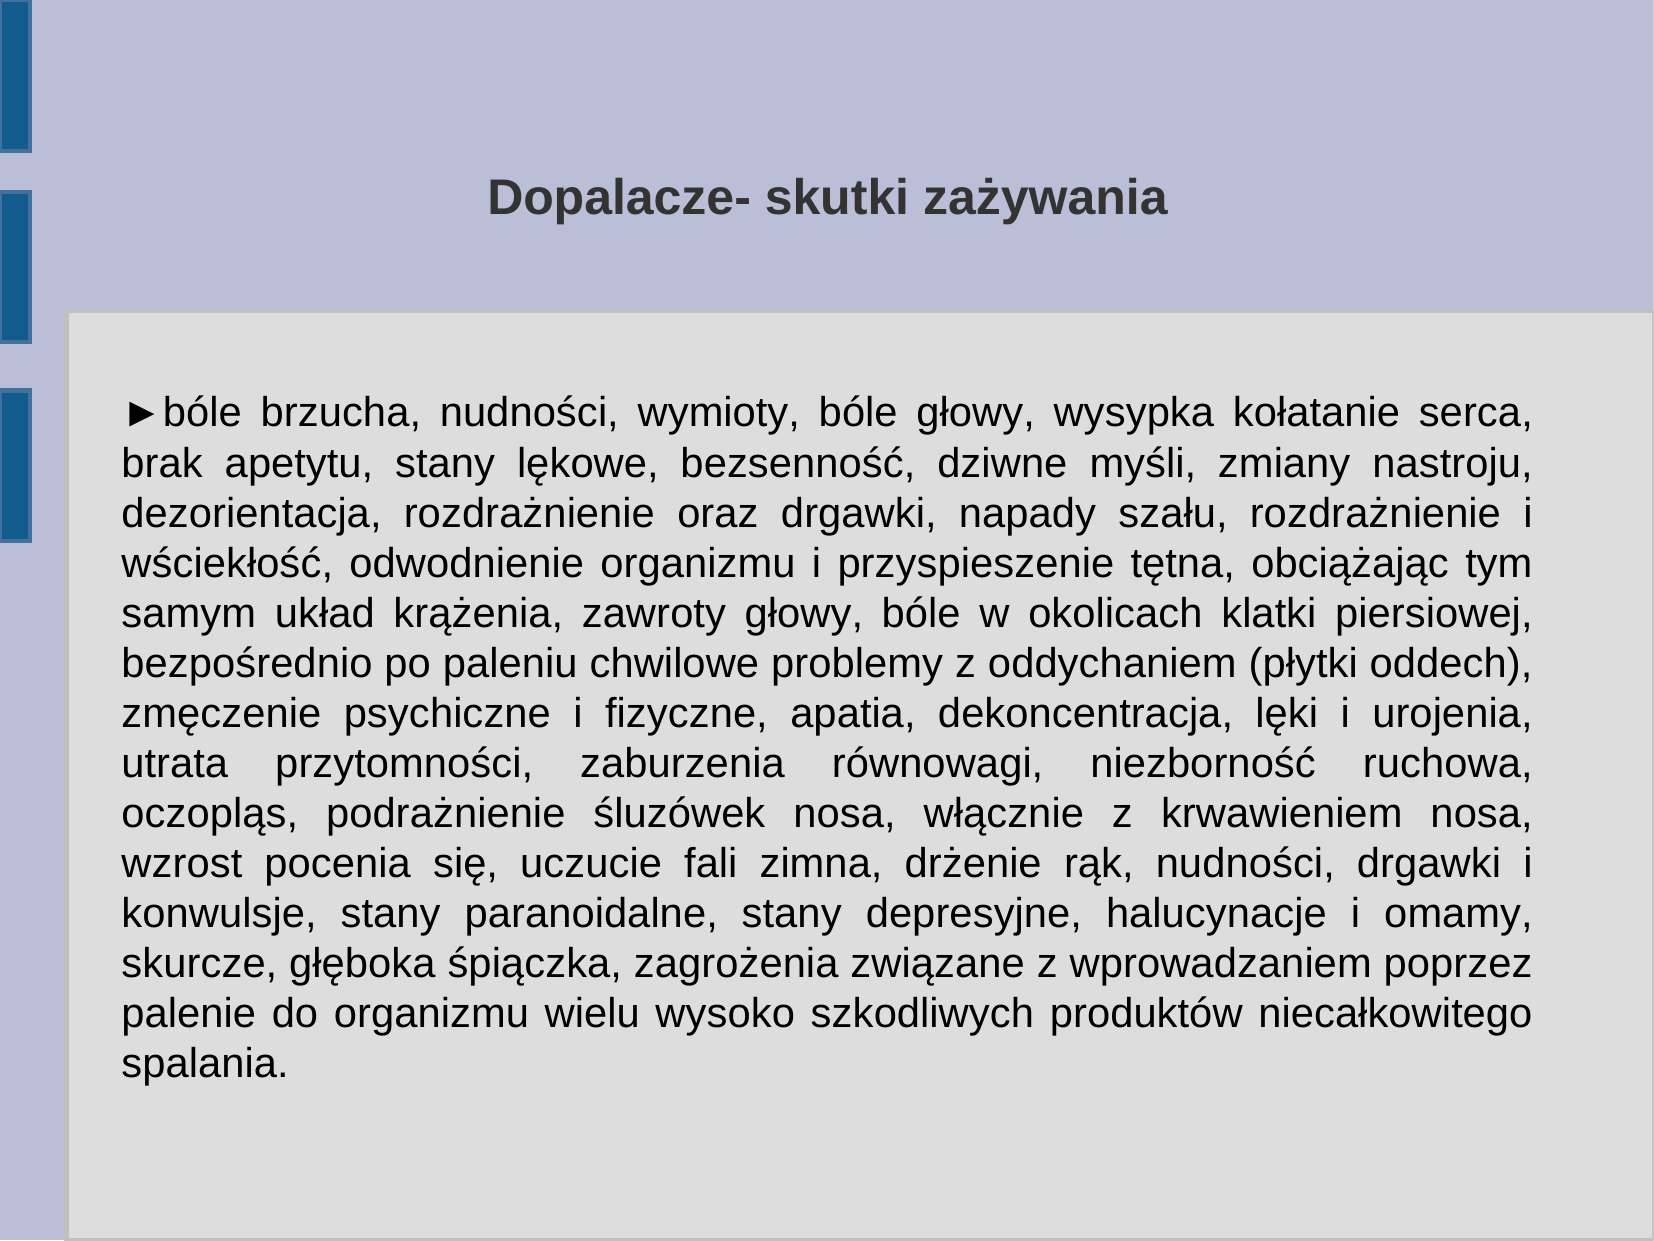

# Dopalacze- skutki zażywania
►bóle brzucha, nudności, wymioty, bóle głowy, wysypka kołatanie serca, brak apetytu, stany lękowe, bezsenność, dziwne myśli, zmiany nastroju, dezorientacja, rozdrażnienie oraz drgawki, napady szału, rozdrażnienie i wściekłość, odwodnienie organizmu i przyspieszenie tętna, obciążając tym samym układ krążenia, zawroty głowy, bóle w okolicach klatki piersiowej, bezpośrednio po paleniu chwilowe problemy z oddychaniem (płytki oddech), zmęczenie psychiczne i fizyczne, apatia, dekoncentracja, lęki i urojenia, utrata przytomności, zaburzenia równowagi, niezborność ruchowa, oczopląs, podrażnienie śluzówek nosa, włącznie z krwawieniem nosa, wzrost pocenia się, uczucie fali zimna, drżenie rąk, nudności, drgawki i konwulsje, stany paranoidalne, stany depresyjne, halucynacje i omamy, skurcze, głęboka śpiączka, zagrożenia związane z wprowadzaniem poprzez palenie do organizmu wielu wysoko szkodliwych produktów niecałkowitego spalania.